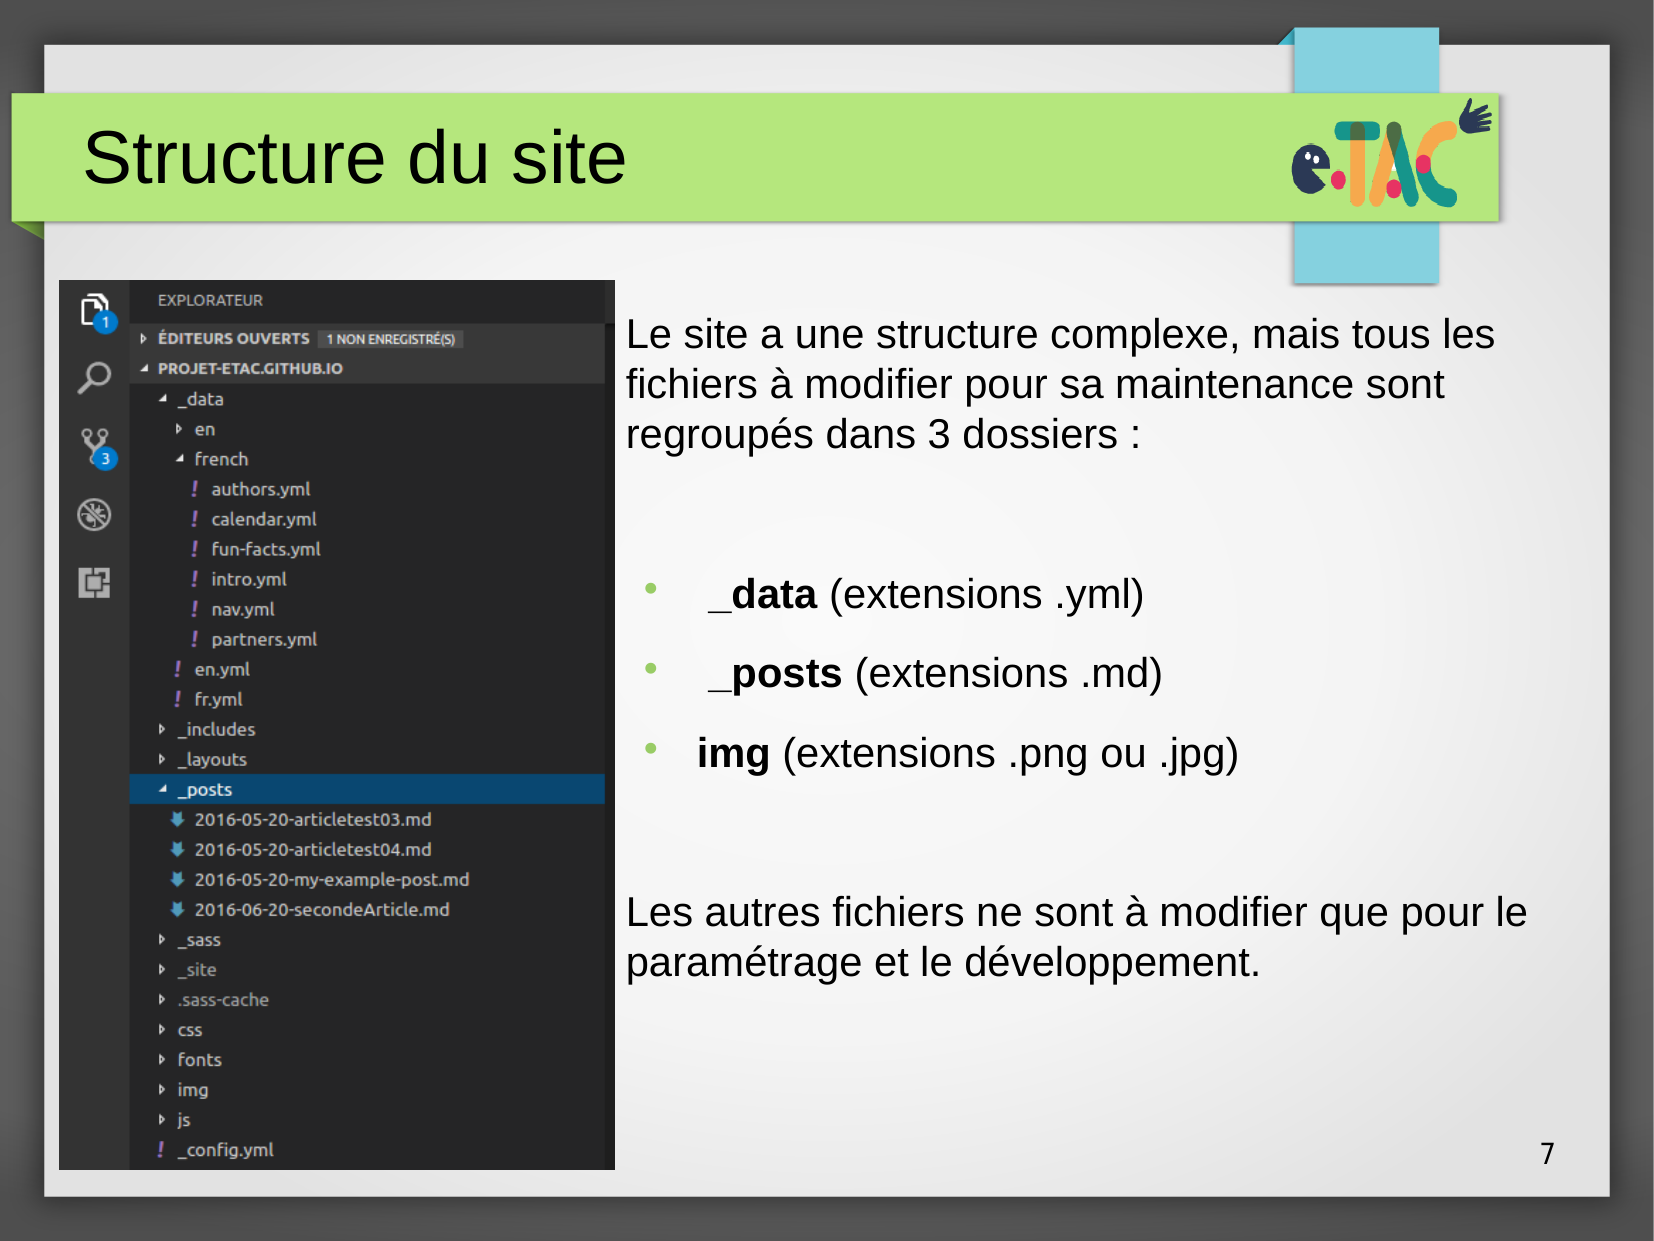

Structure du site
Le site a une structure complexe, mais tous les fichiers à modifier pour sa maintenance sont regroupés dans 3 dossiers :
 _data (extensions .yml)
 _posts (extensions .md)
img (extensions .png ou .jpg)
Les autres fichiers ne sont à modifier que pour le paramétrage et le développement.